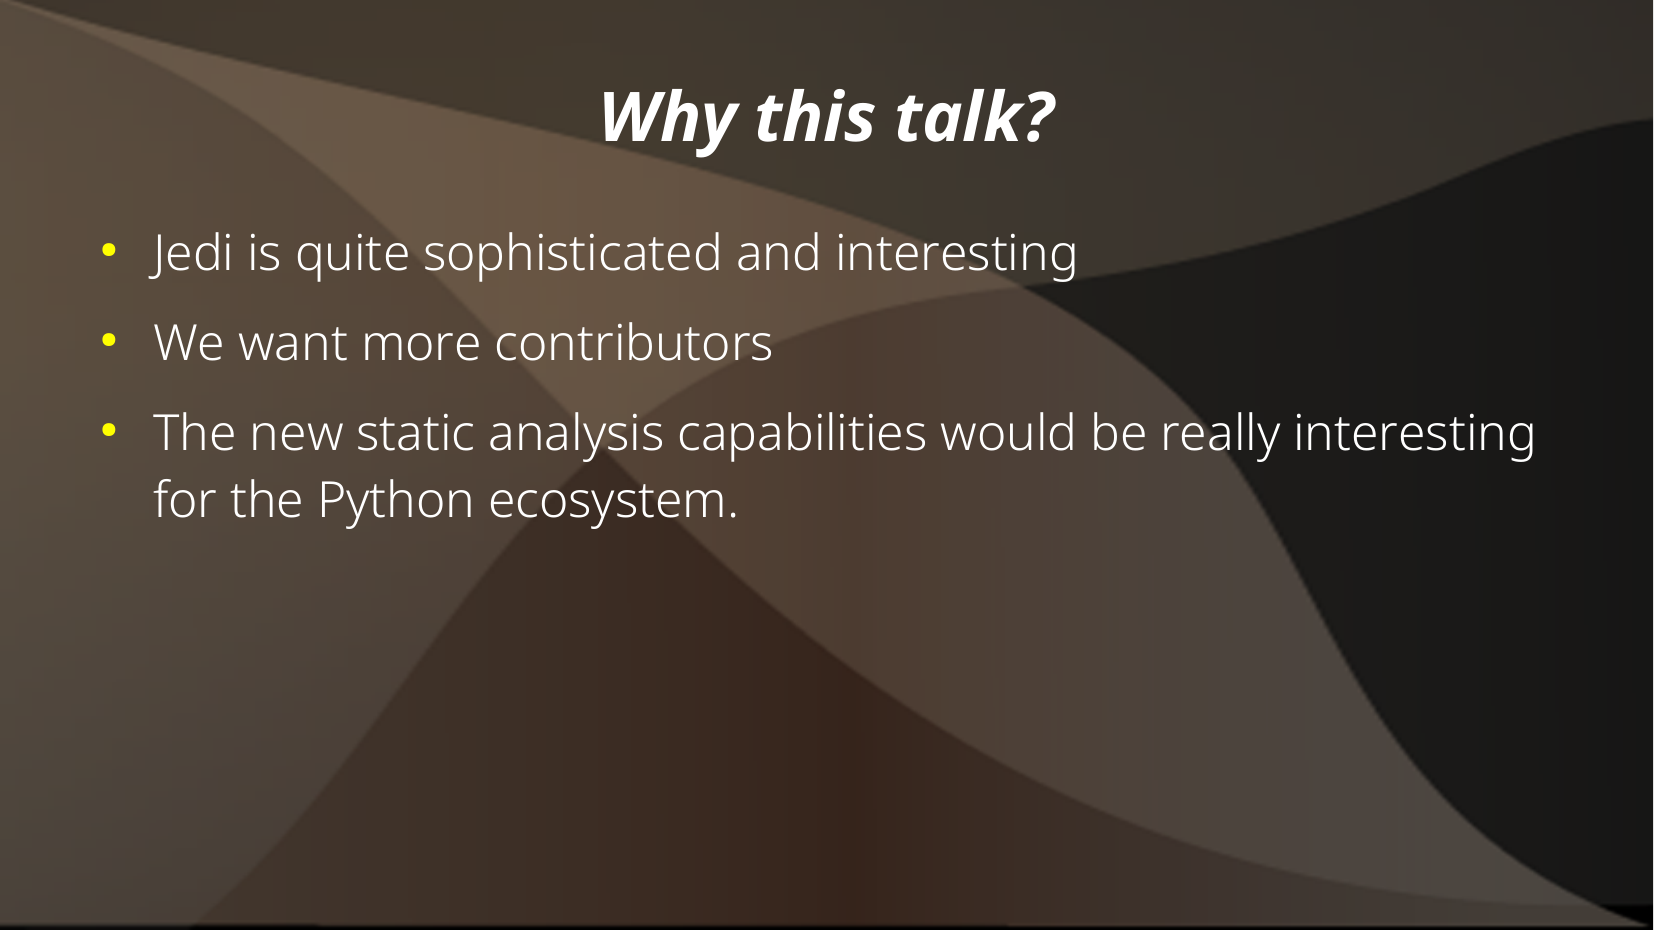

# Why this talk?
Jedi is quite sophisticated and interesting
We want more contributors
The new static analysis capabilities would be really interesting for the Python ecosystem.